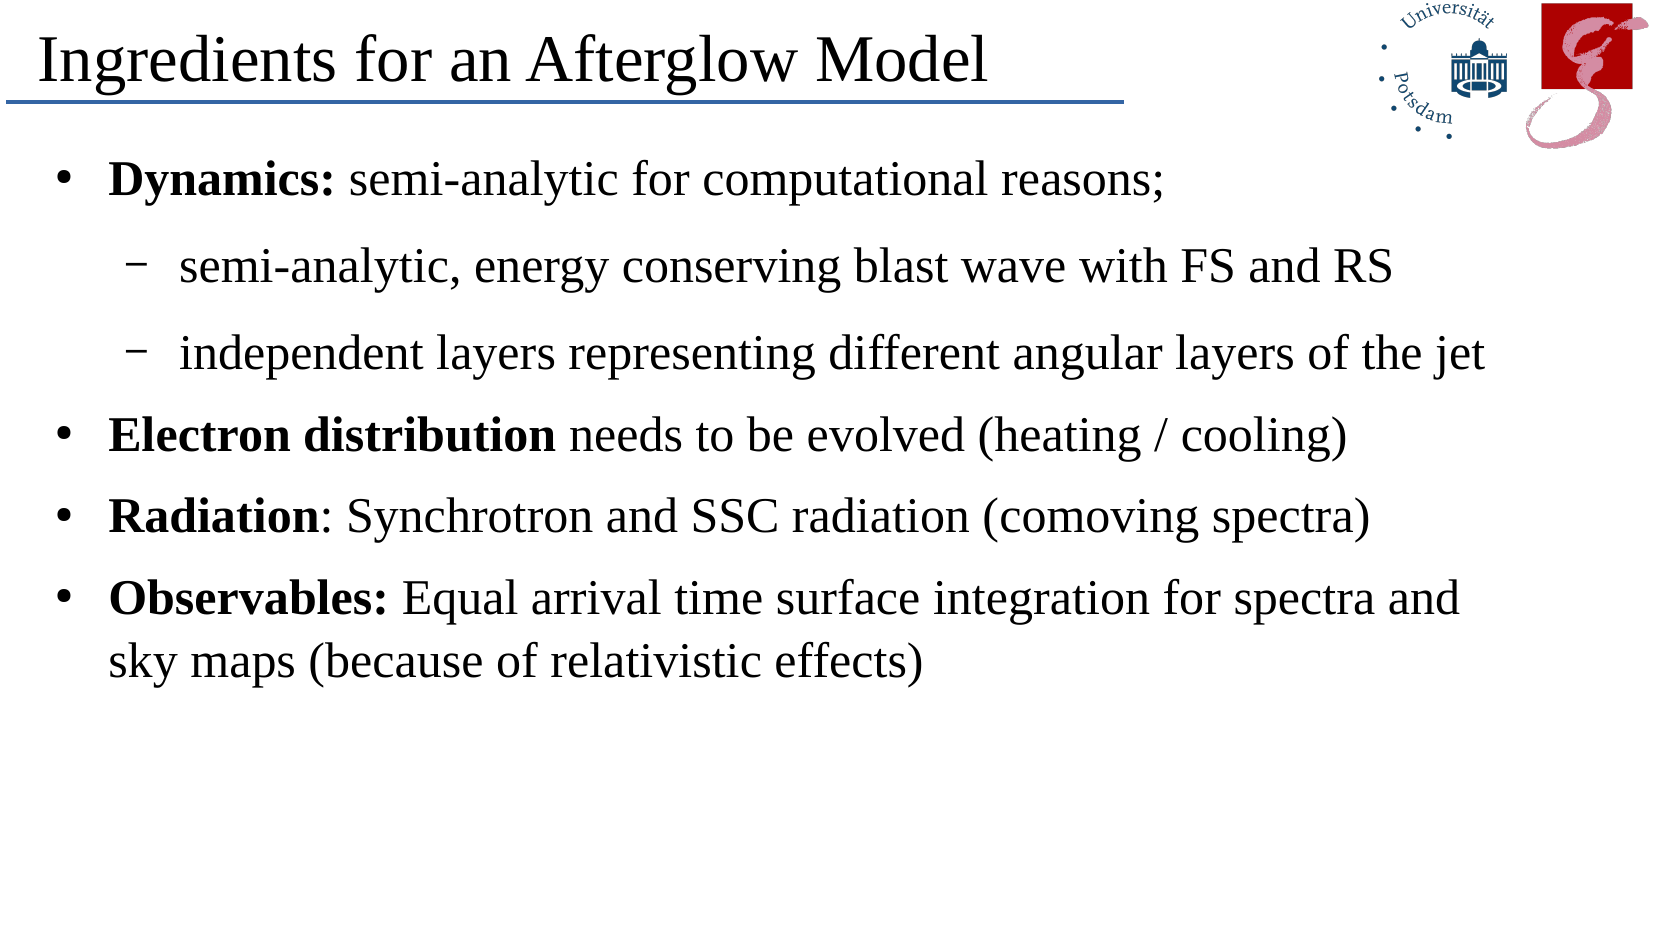

# Ingredients for an Afterglow Model
Dynamics: semi-analytic for computational reasons;
semi-analytic, energy conserving blast wave with FS and RS
independent layers representing different angular layers of the jet
Electron distribution needs to be evolved (heating / cooling)
Radiation: Synchrotron and SSC radiation (comoving spectra)
Observables: Equal arrival time surface integration for spectra and sky maps (because of relativistic effects)